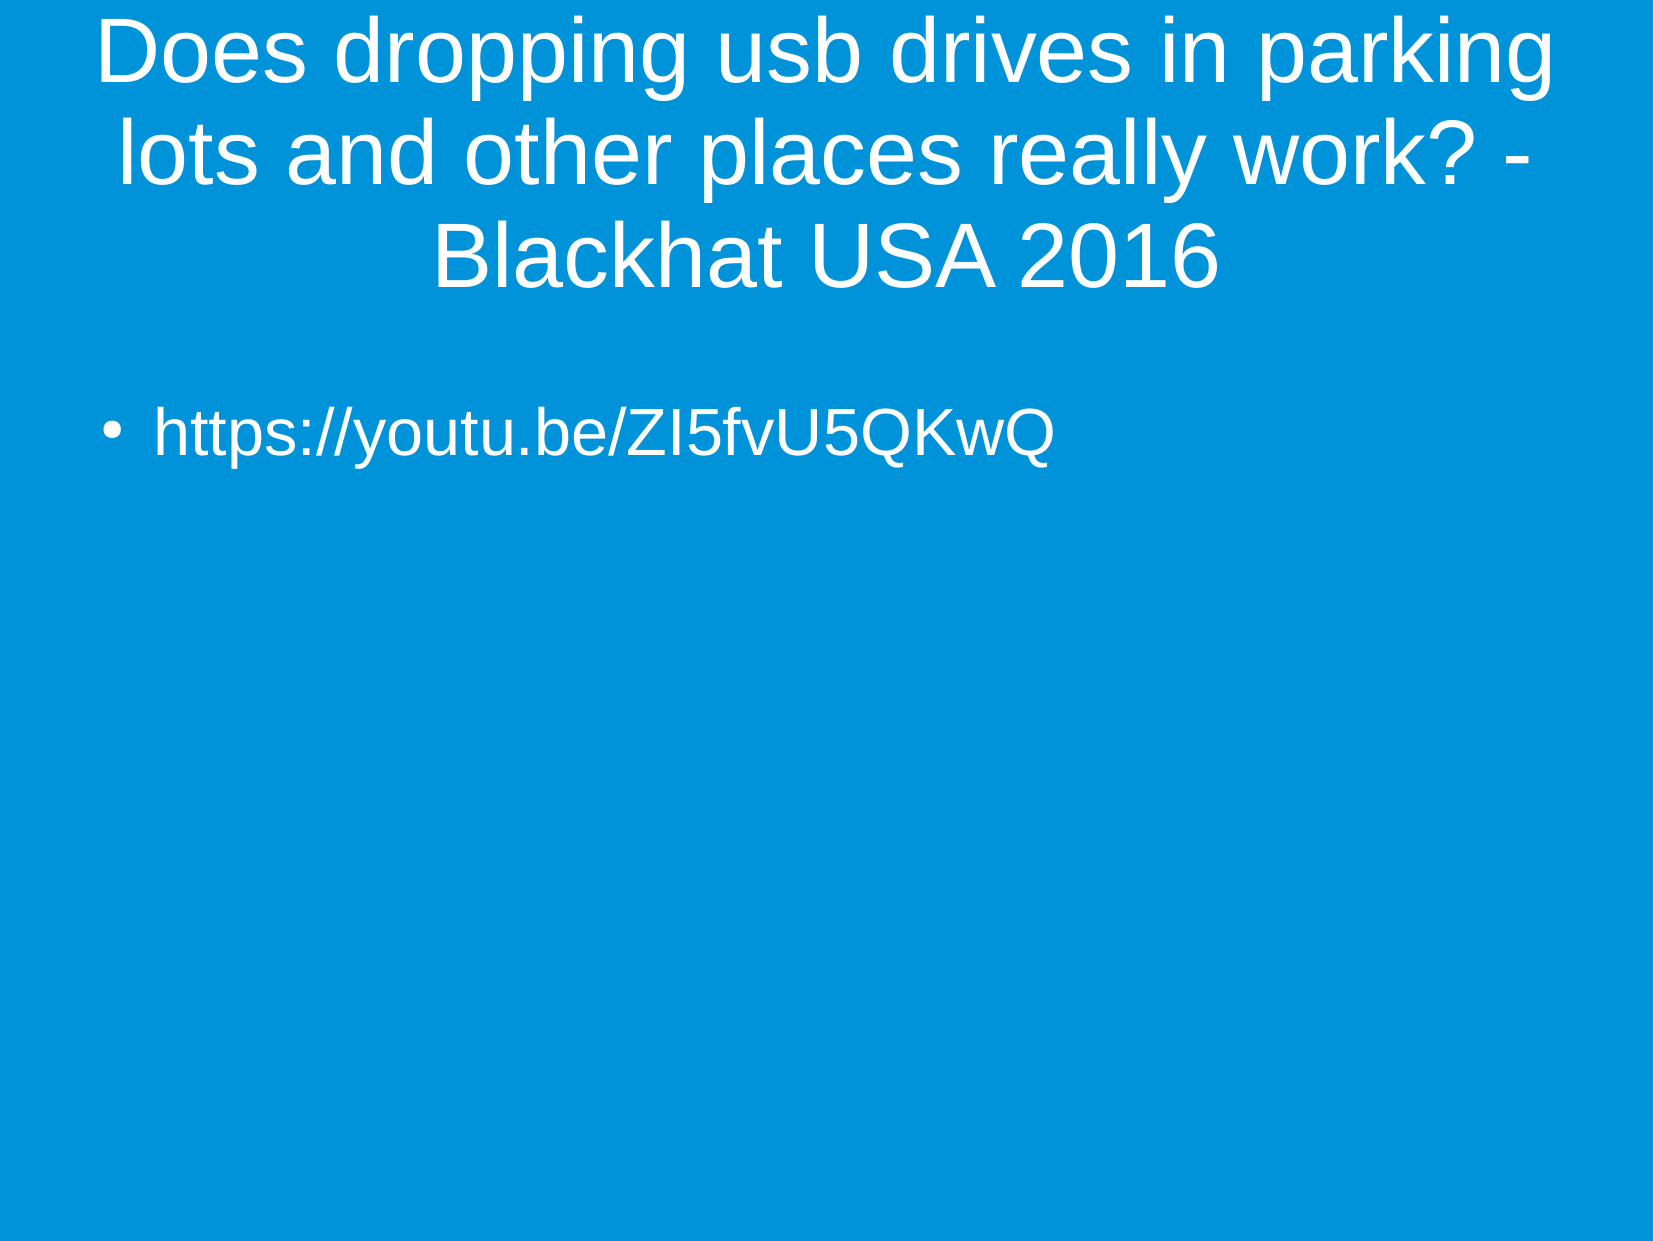

# Does dropping usb drives in parking lots and other places really work? - Blackhat USA 2016
https://youtu.be/ZI5fvU5QKwQ